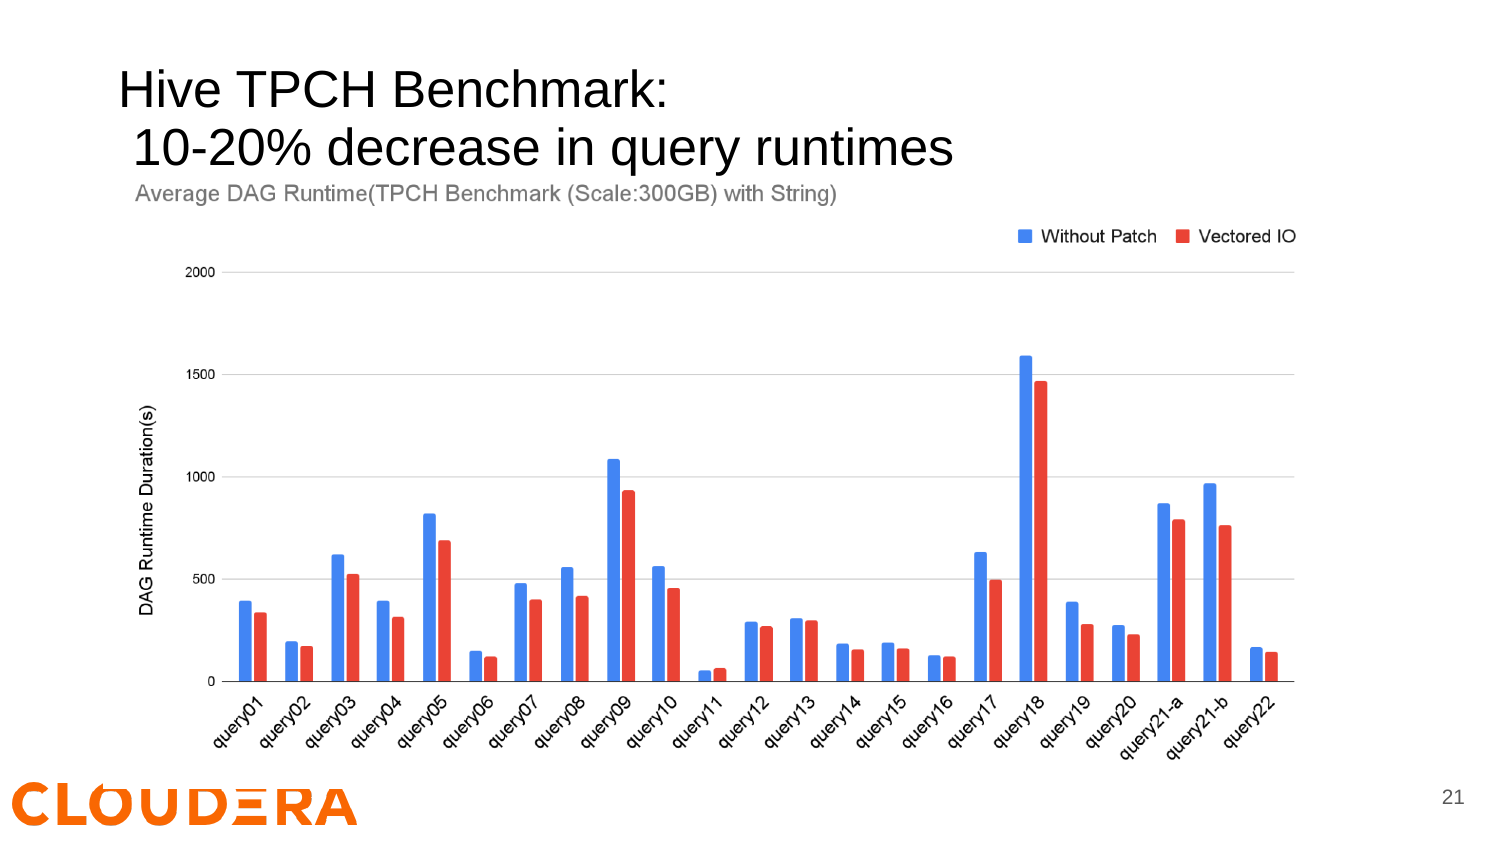

# Hive TPCH Benchmark: 10-20% decrease in query runtimes